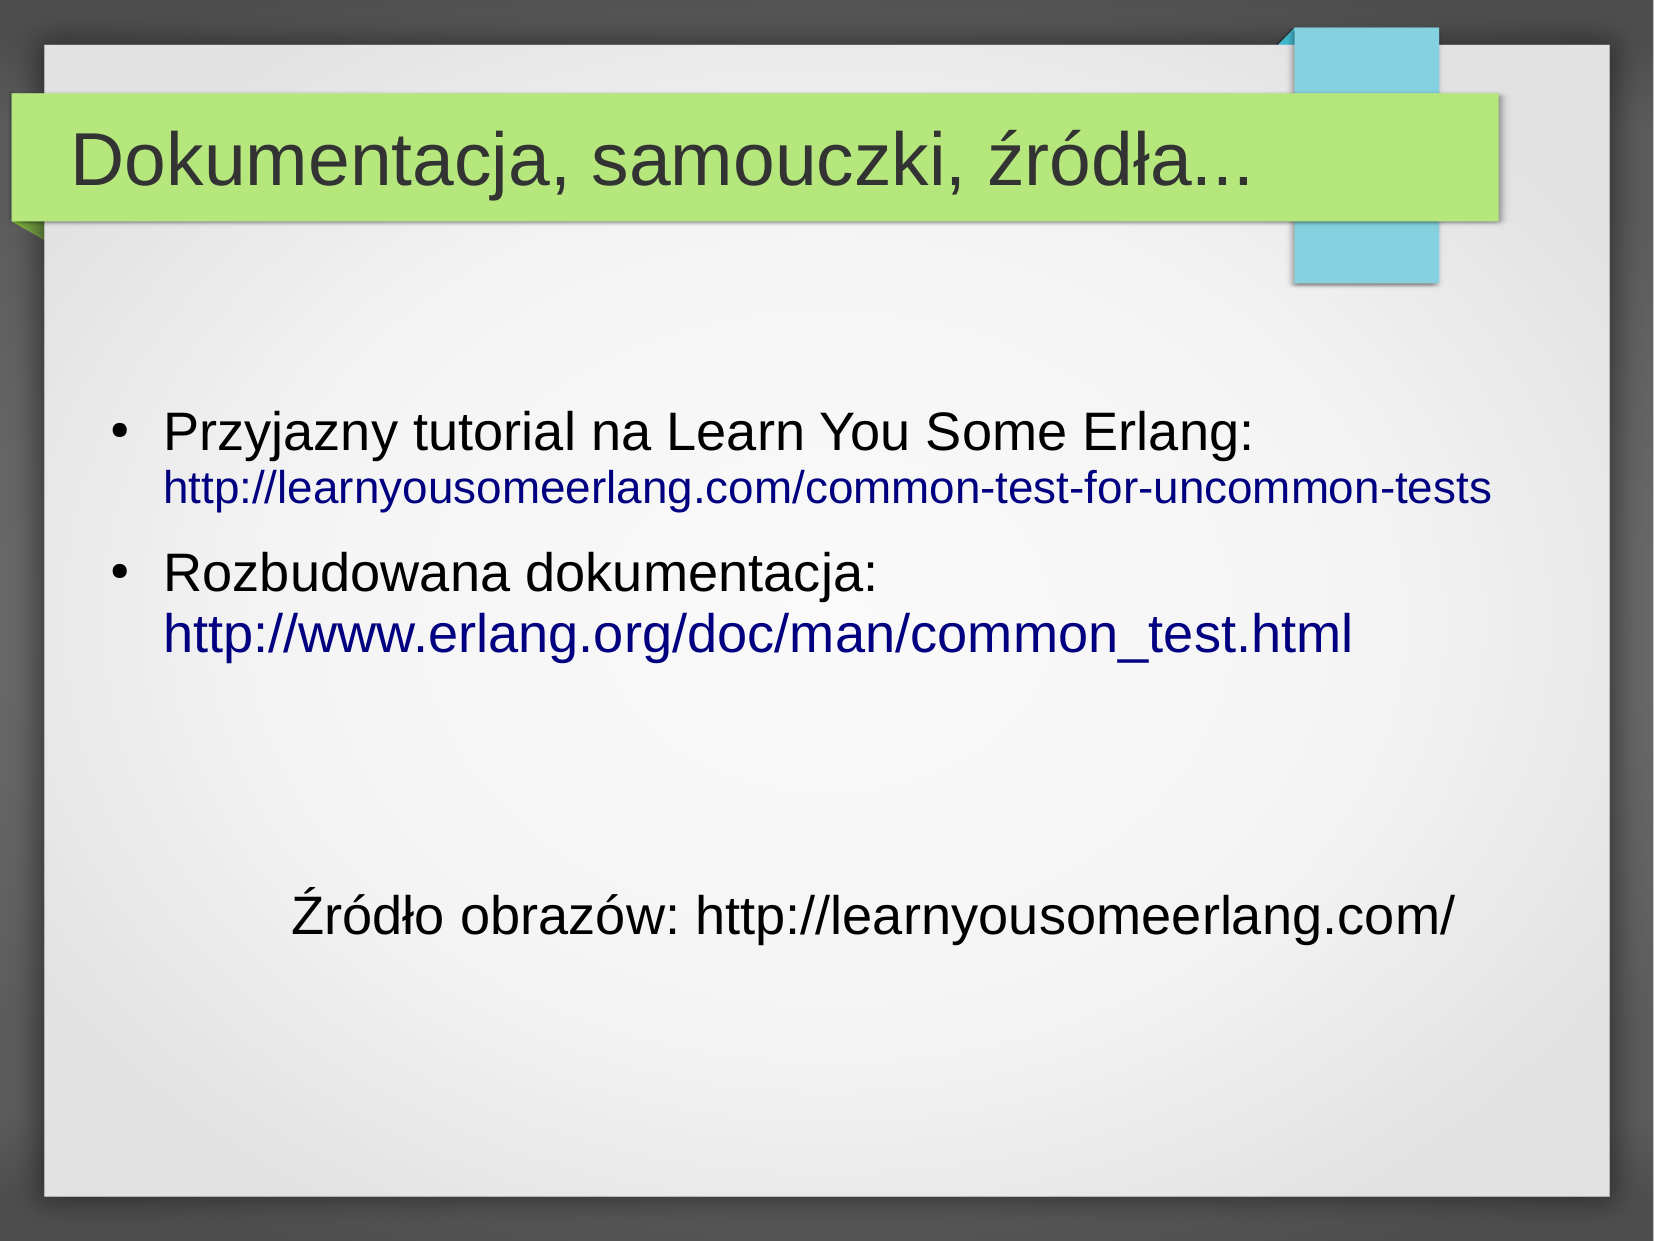

# Dokumentacja, samouczki, źródła...
Przyjazny tutorial na Learn You Some Erlang:
http://learnyousomeerlang.com/common-test-for-uncommon-tests
Rozbudowana dokumentacja:http://www.erlang.org/doc/man/common_test.html
Źródło obrazów: http://learnyousomeerlang.com/